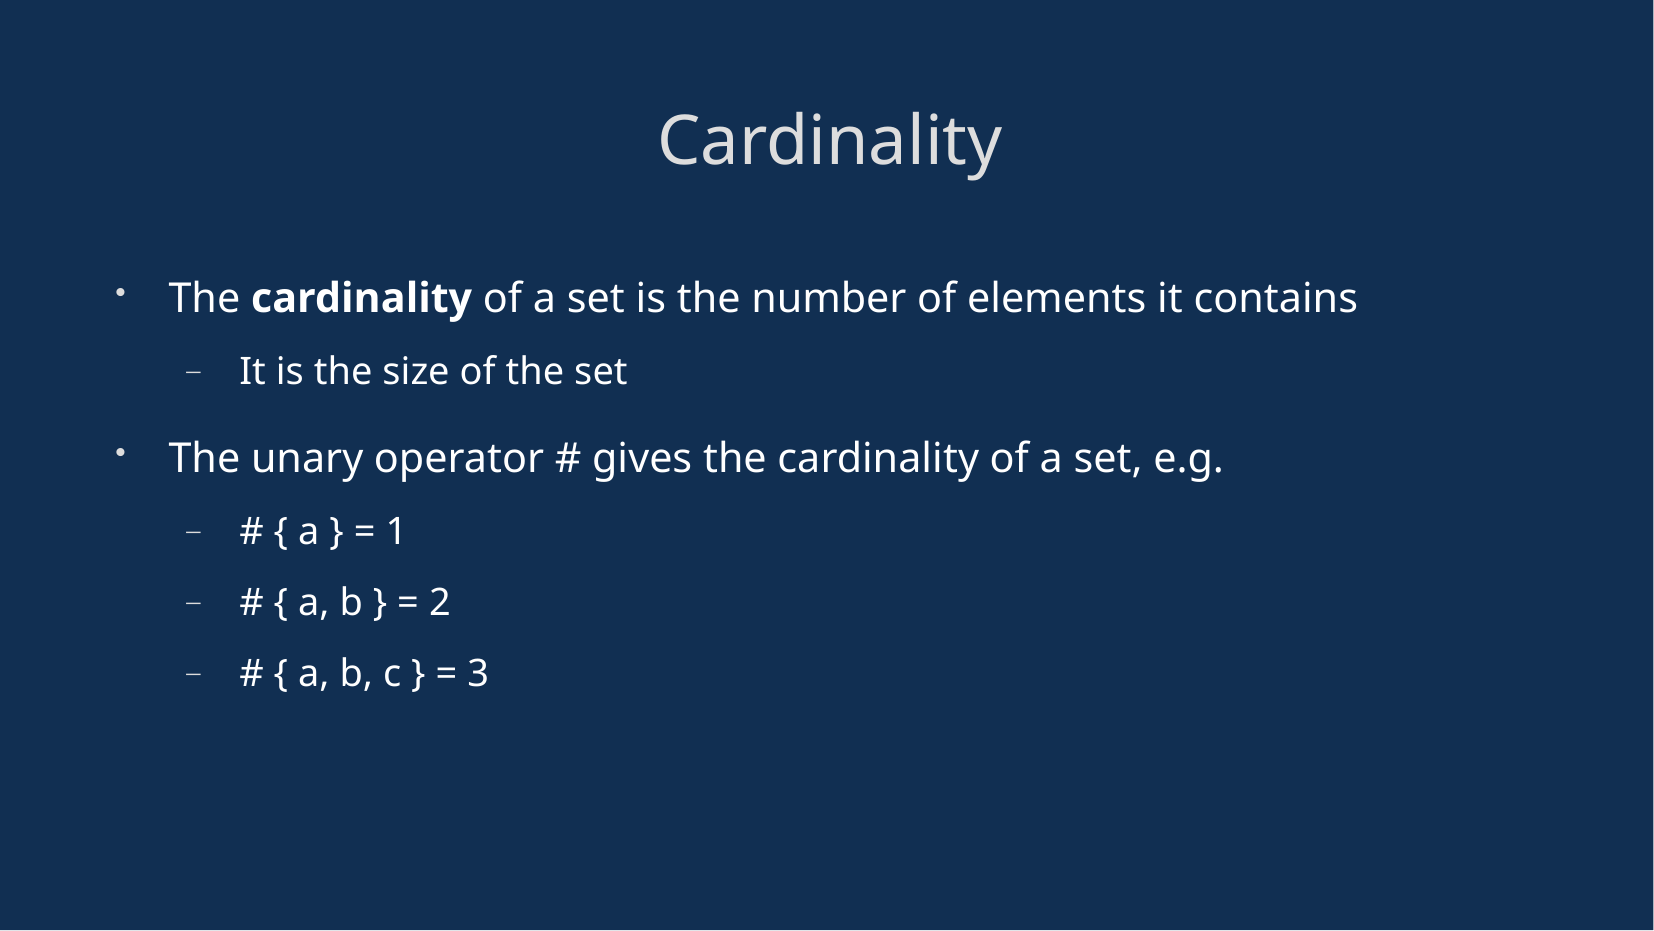

# Cardinality
The cardinality of a set is the number of elements it contains
It is the size of the set
The unary operator # gives the cardinality of a set, e.g.
# { a } = 1
# { a, b } = 2
# { a, b, c } = 3